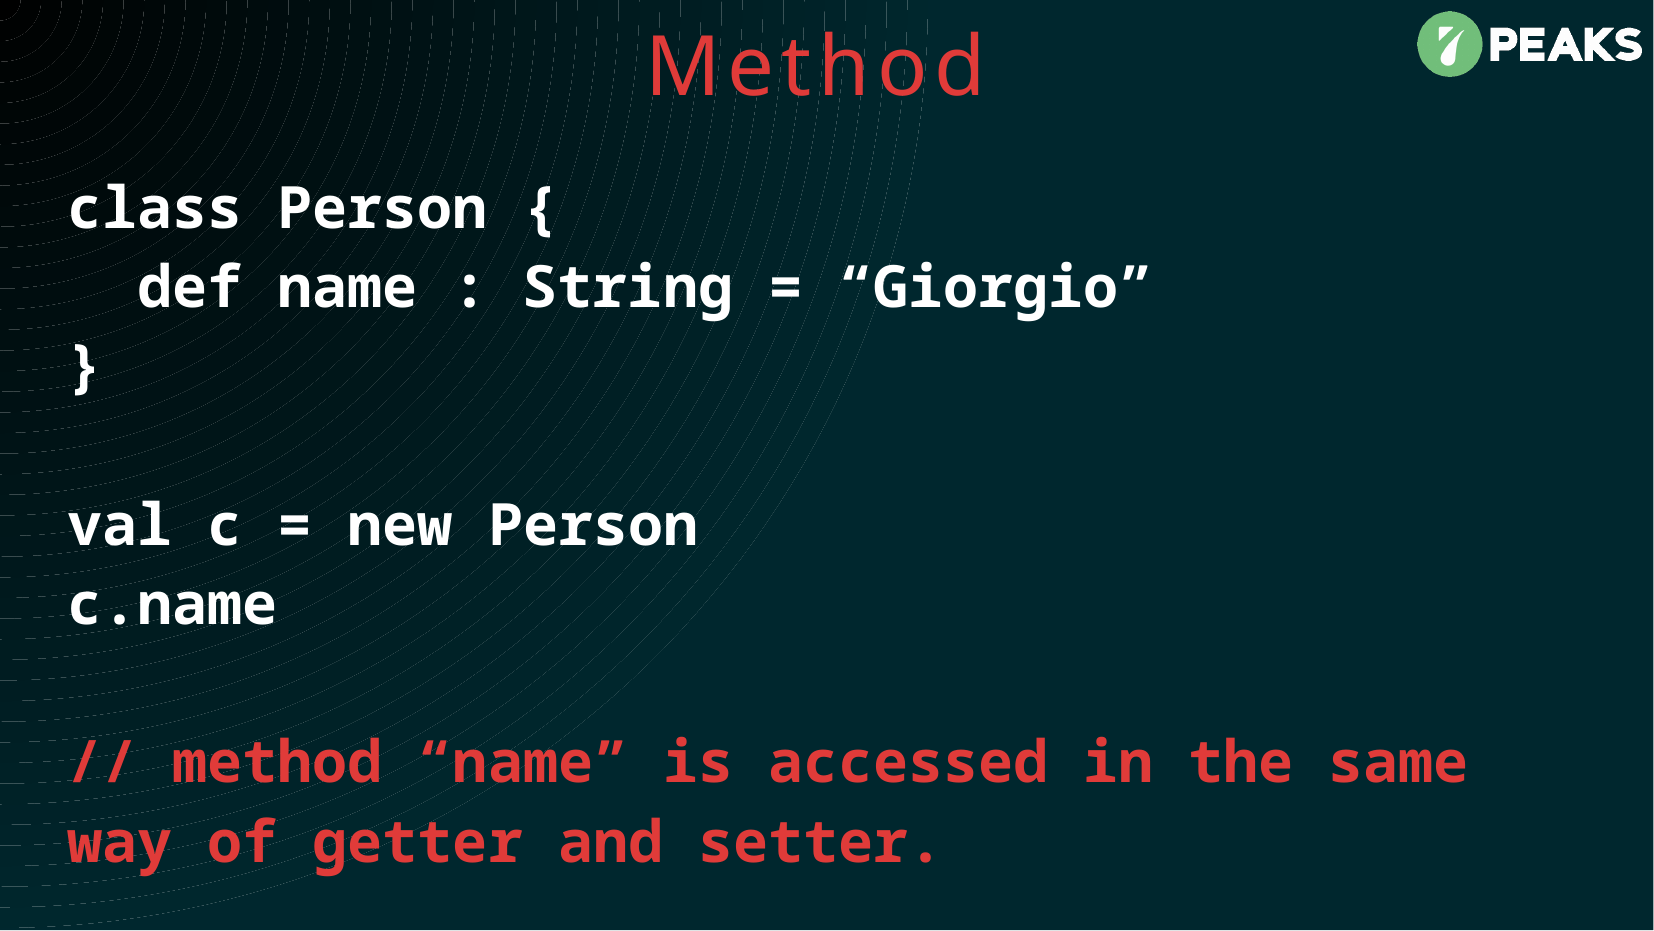

Method
class Person {
 def name : String = “Giorgio”
}
val c = new Person
c.name
// method “name” is accessed in the same way of getter and setter.